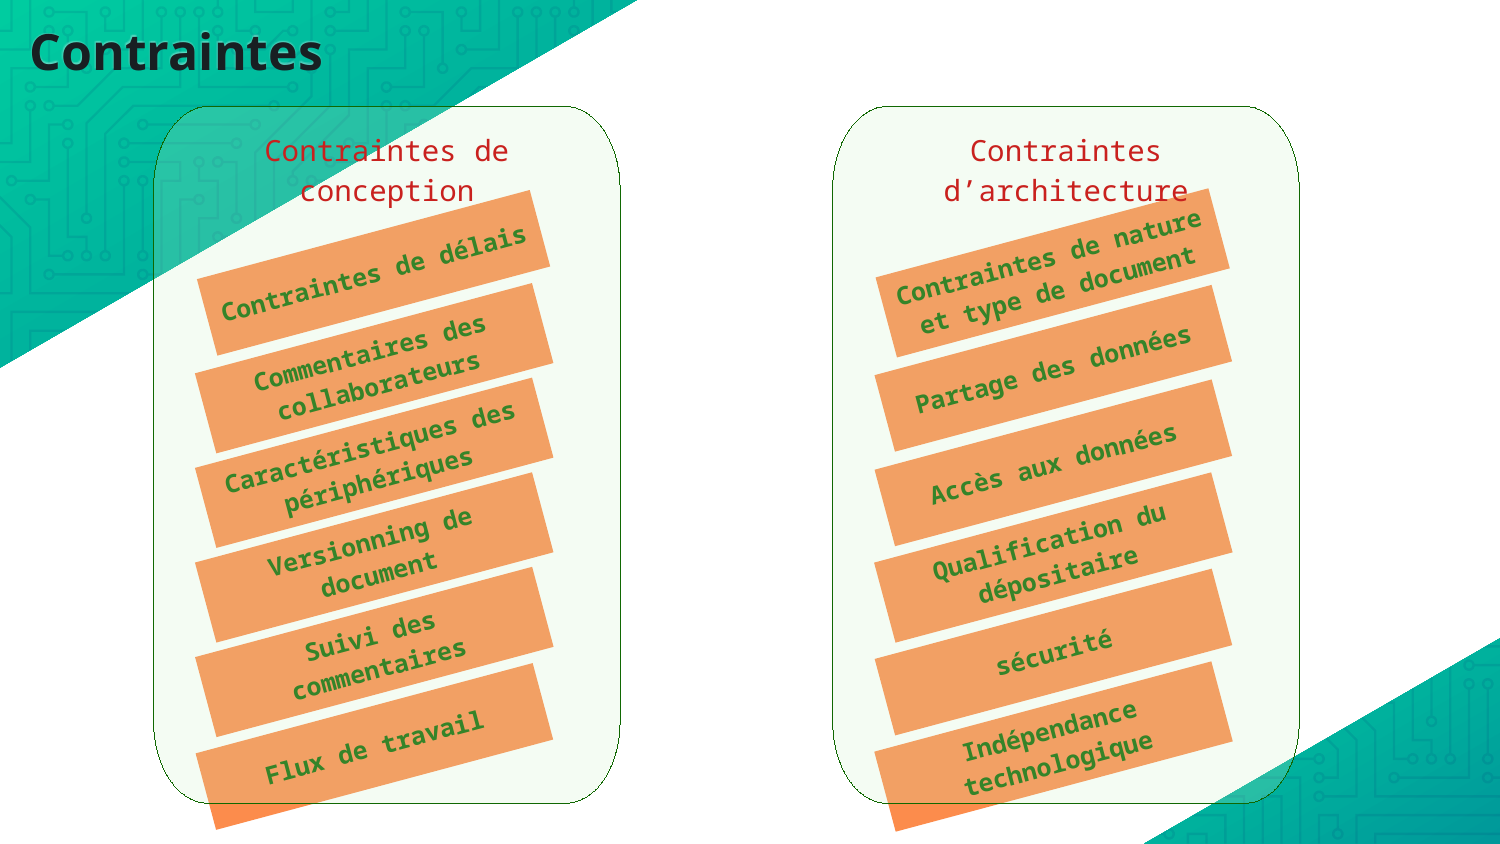

# Contraintes
Contraintes de conception
Contraintes de délais
Commentaires des collaborateurs
Caractéristiques des périphériques
Versionning de document
Suivi des commentaires
Flux de travail
Contraintes d’architecture
Contraintes de nature et type de document
Partage des données
Accès aux données
Qualification du dépositaire
sécurité
Indépendance technologique